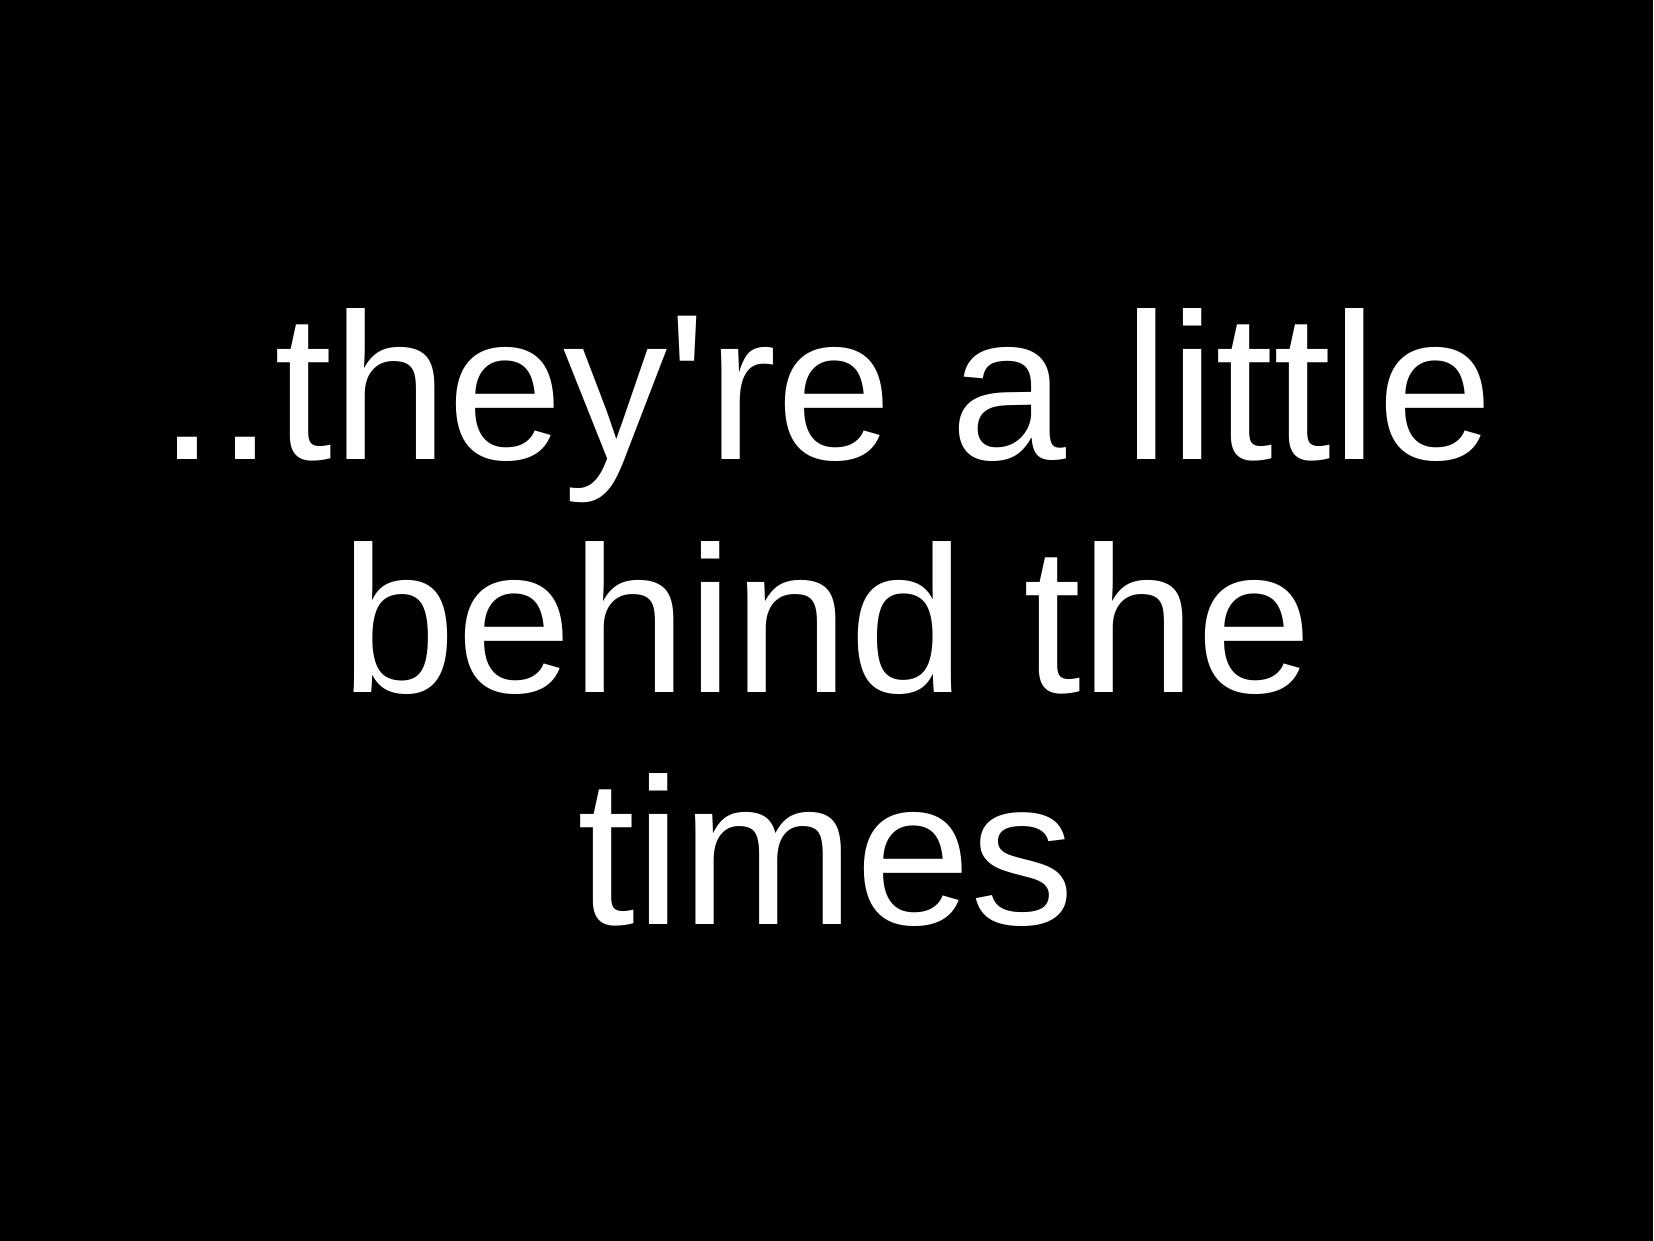

# ..they're a little behind the times